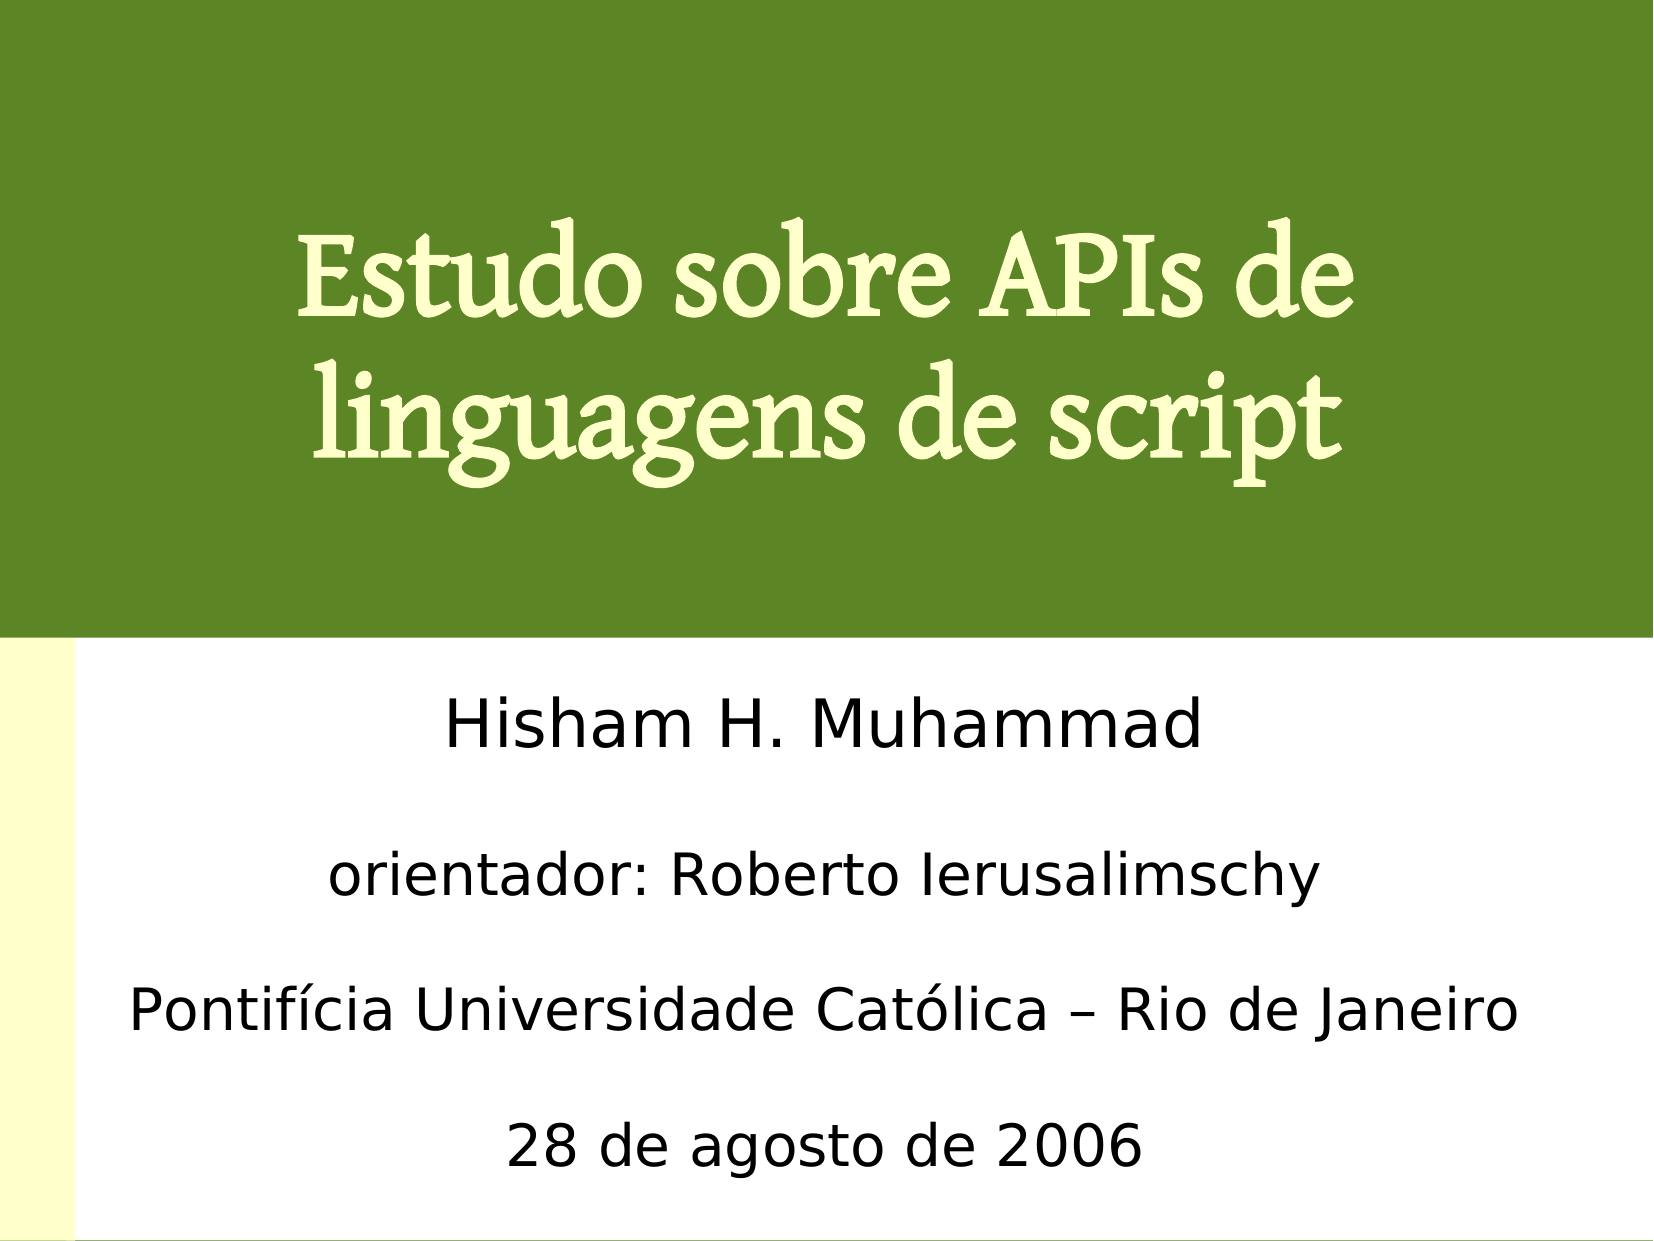

# Estudo sobre APIs de linguagens de script
Hisham H. Muhammad
orientador: Roberto Ierusalimschy
Pontifícia Universidade Católica – Rio de Janeiro
28 de agosto de 2006